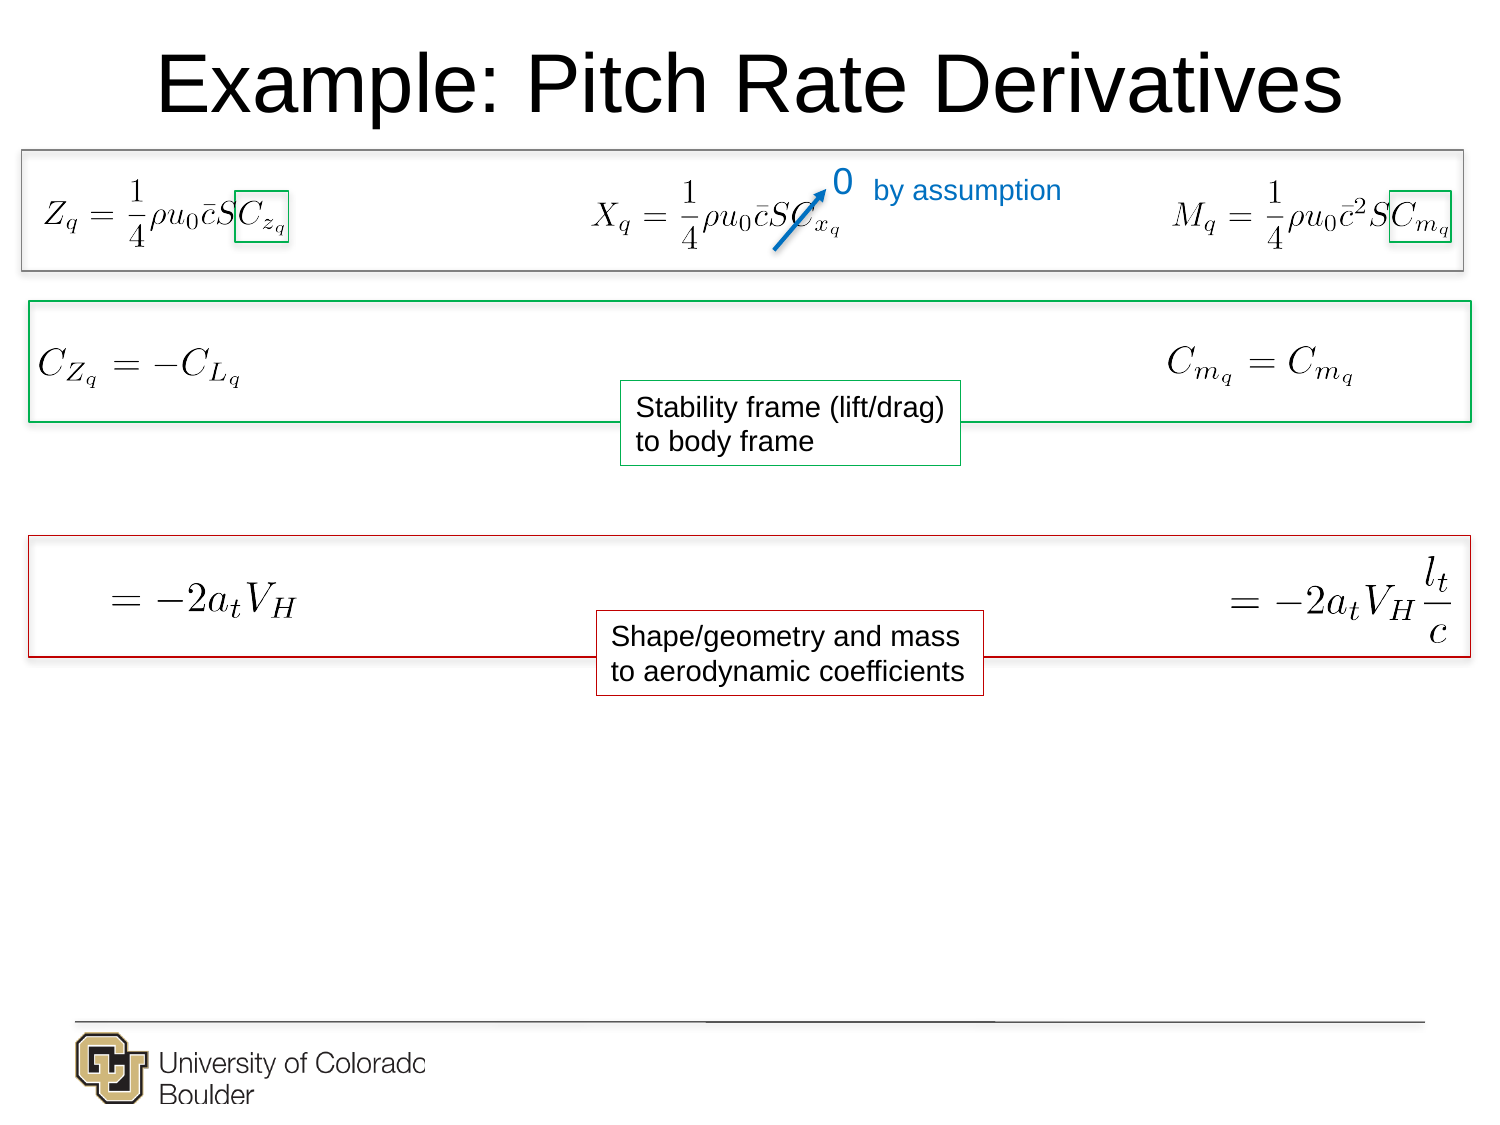

# Example: Pitch Rate Derivatives
0
by assumption
Stability frame (lift/drag)
to body frame
Shape/geometry and mass
to aerodynamic coefficients